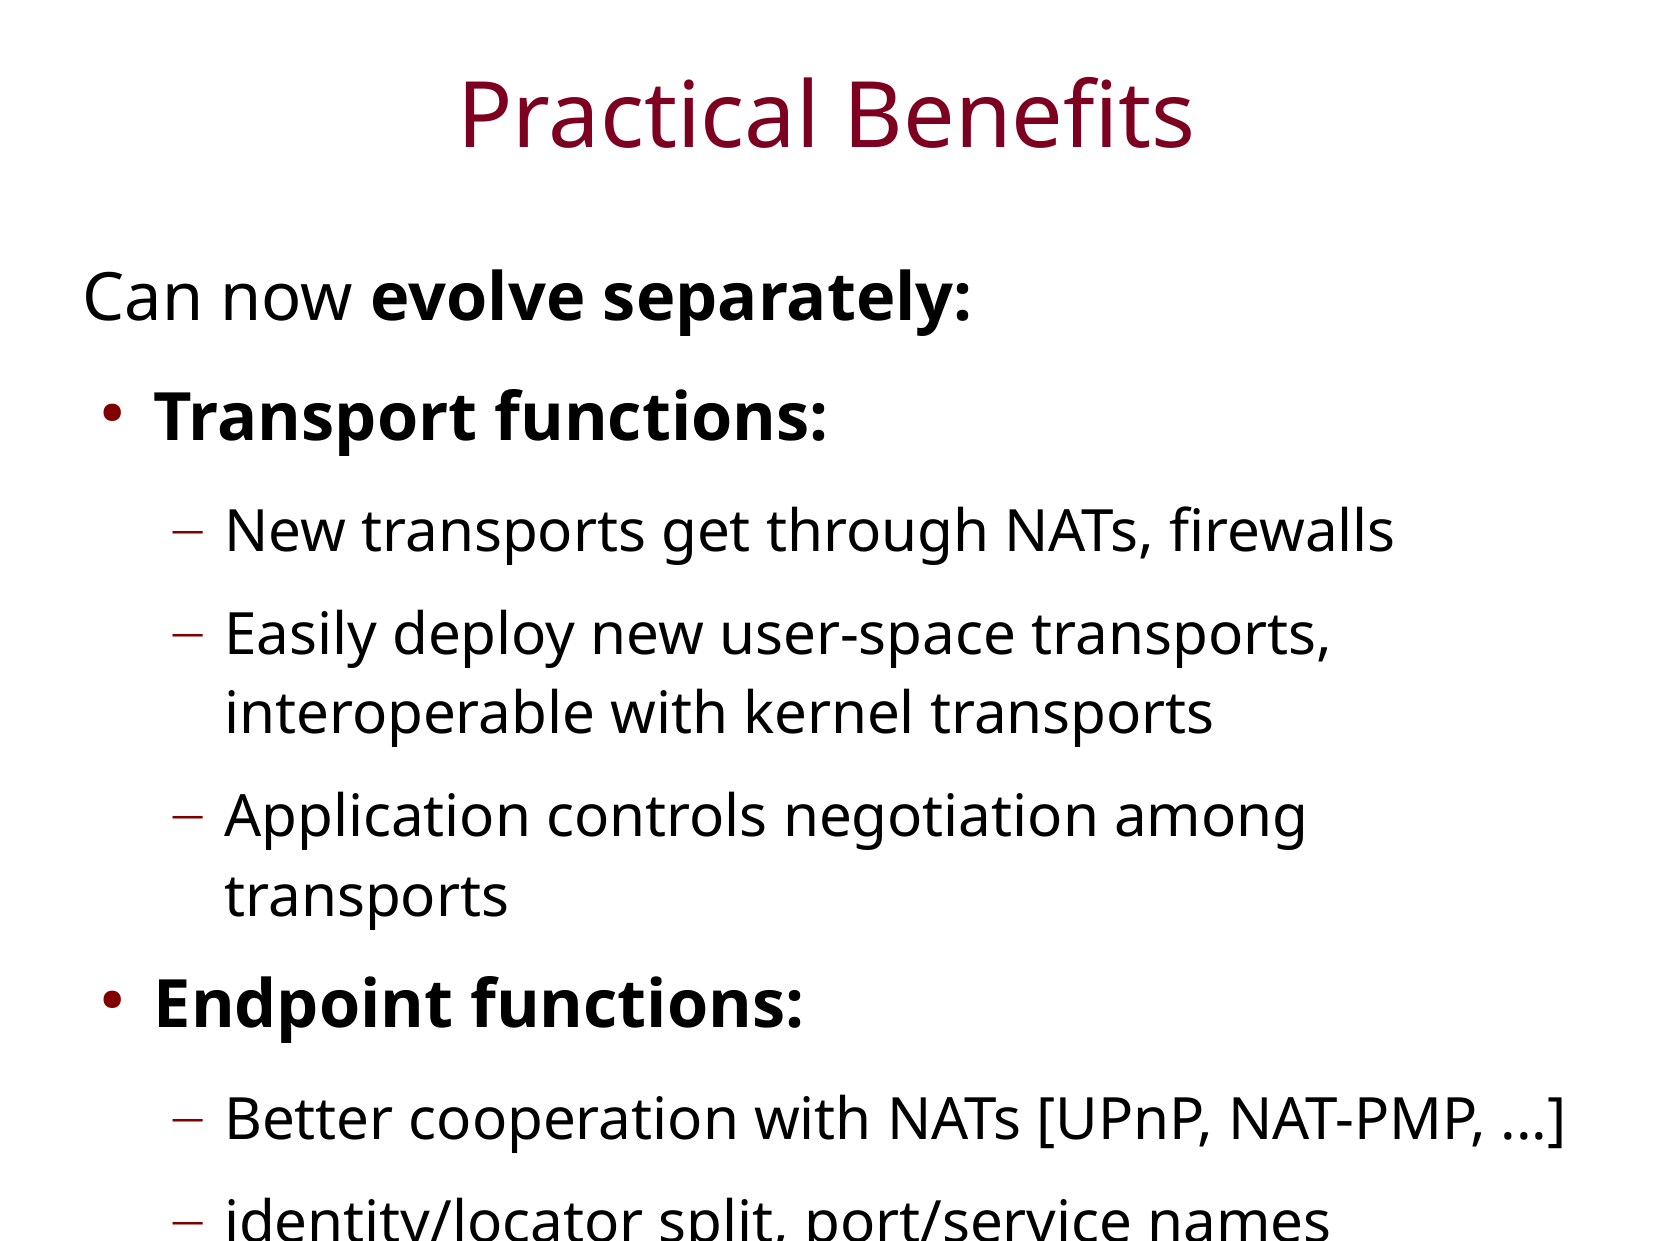

# Practical Benefits
Can now evolve separately:
Transport functions:
New transports get through NATs, firewalls
Easily deploy new user-space transports,
interoperable with kernel transports
Application controls negotiation among transports
Endpoint functions:
Better cooperation with NATs [UPnP, NAT-PMP, ...]
identity/locator split, port/service names [Touch06], security and authentication info ...?